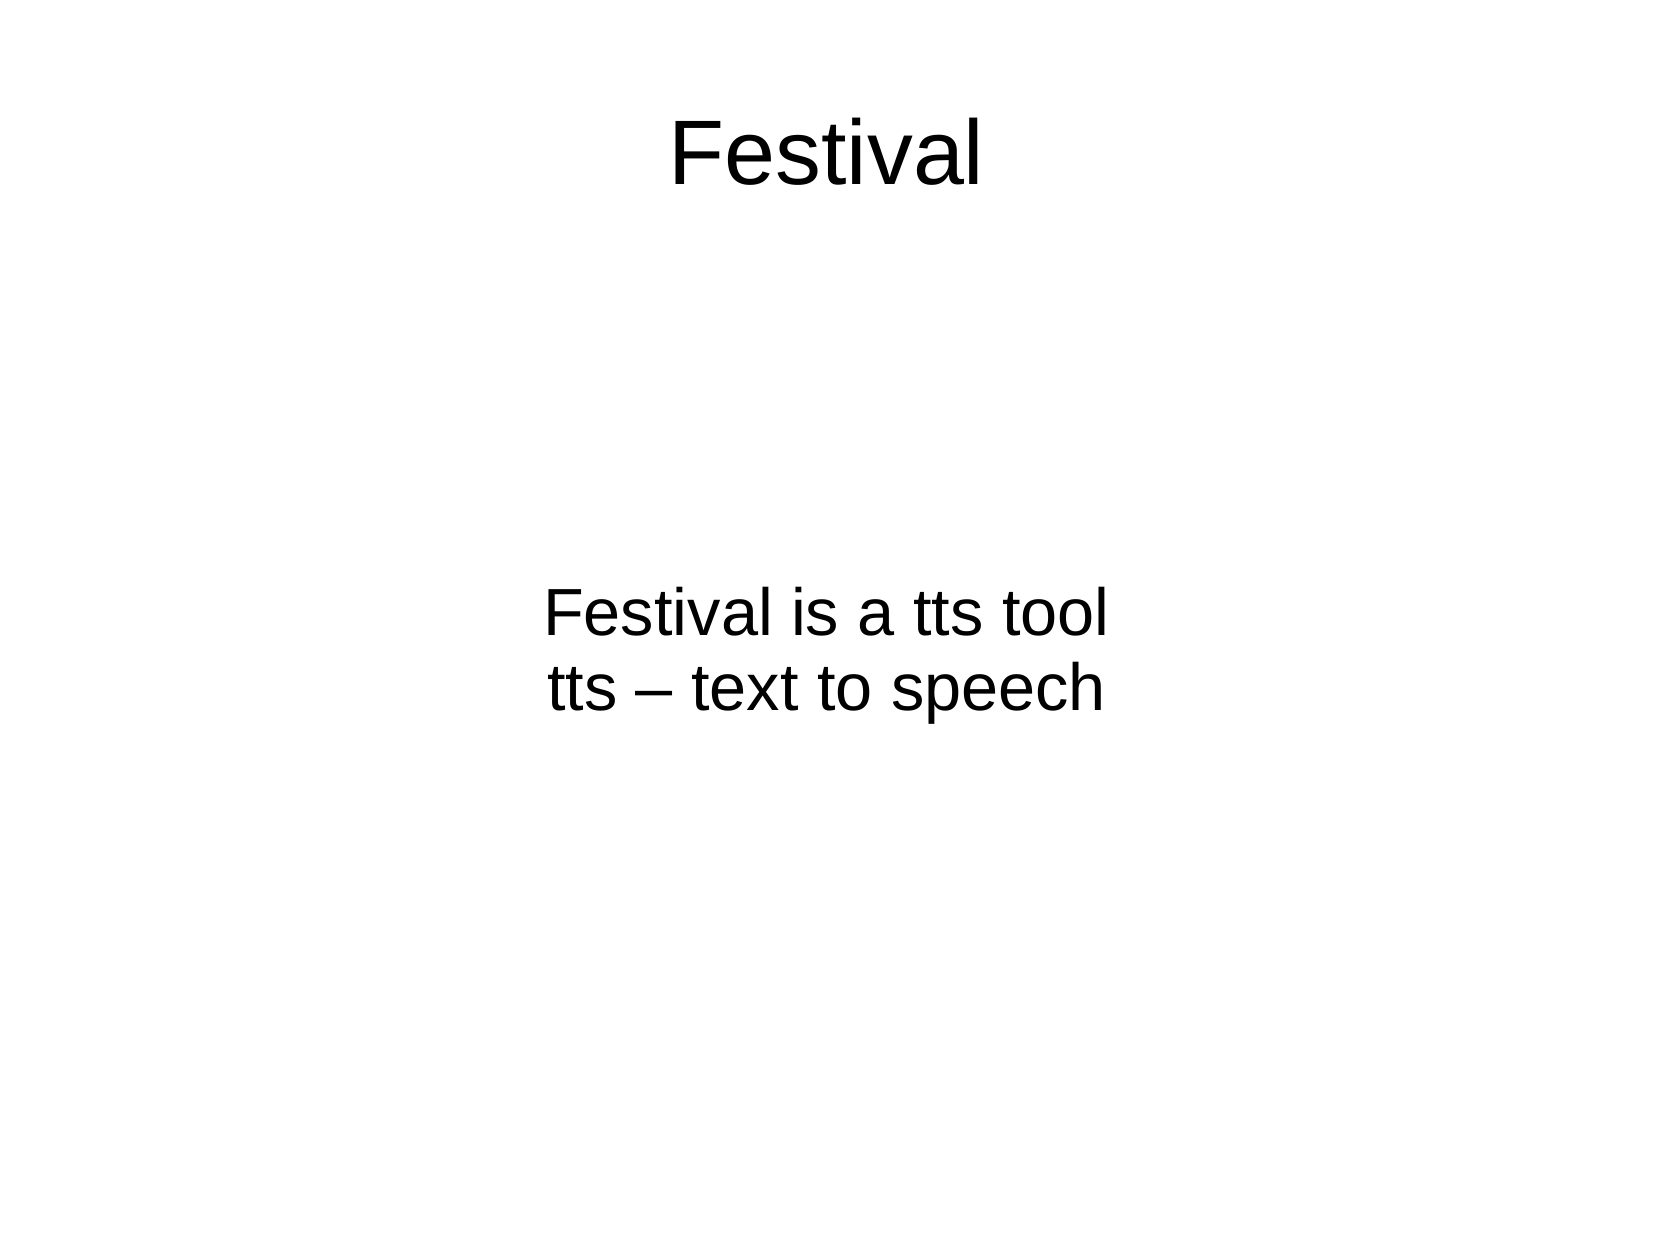

# Festival
Festival is a tts tool
tts – text to speech